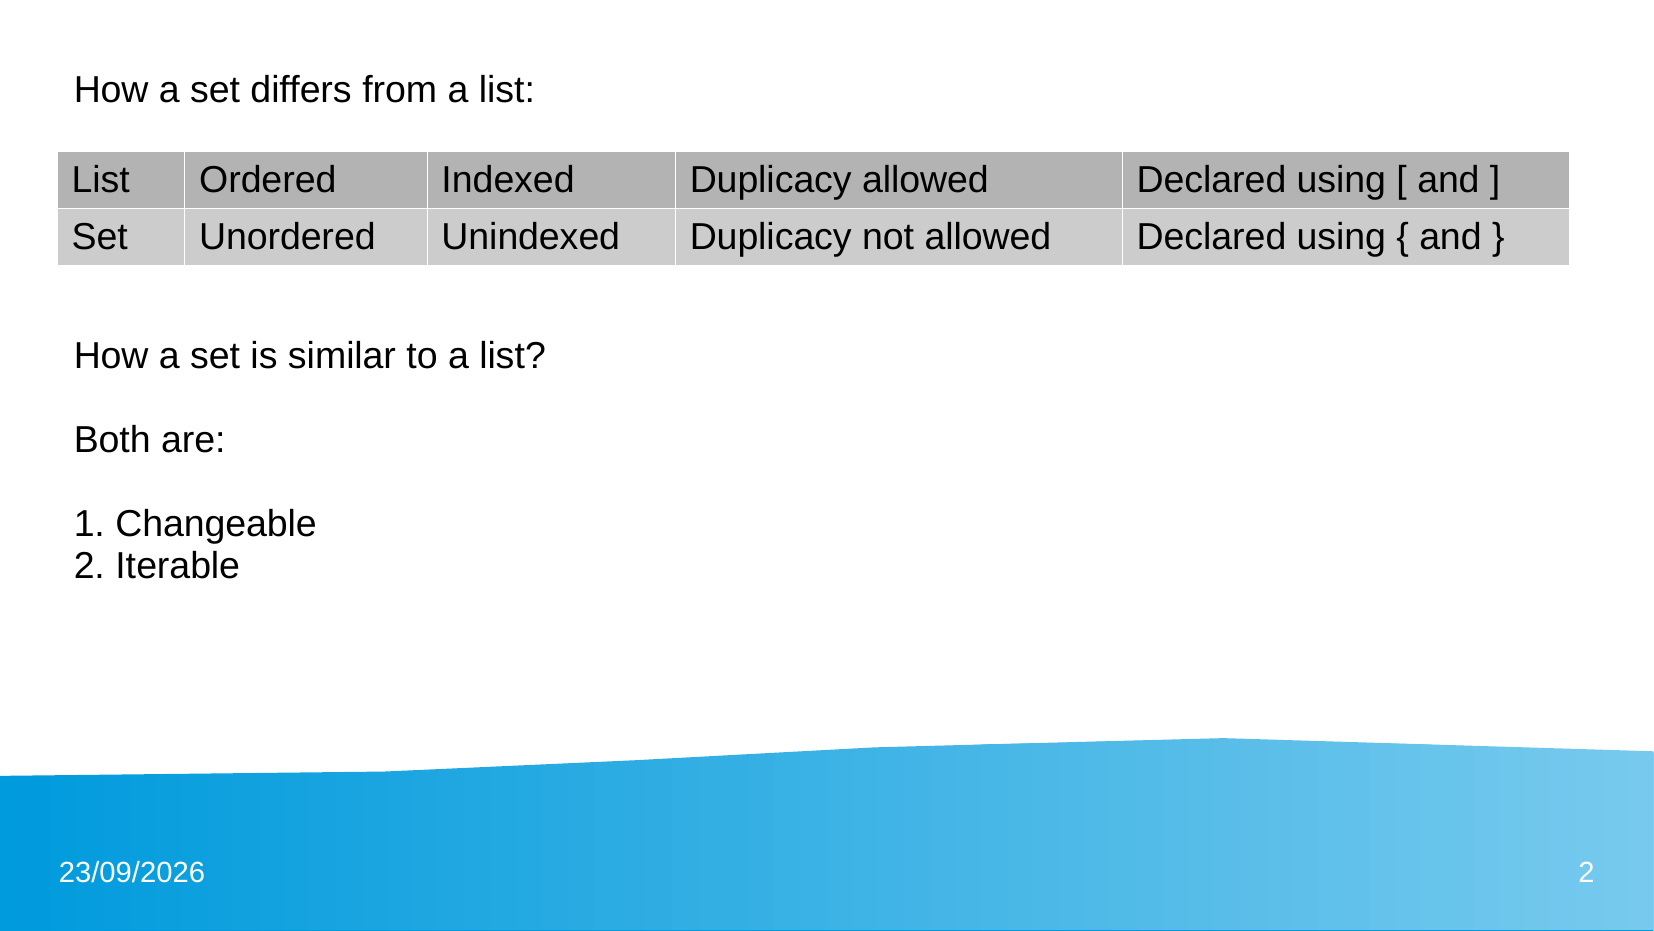

How a set differs from a list:
| List | Ordered | Indexed | Duplicacy allowed | Declared using [ and ] |
| --- | --- | --- | --- | --- |
| Set | Unordered | Unindexed | Duplicacy not allowed | Declared using { and } |
How a set is similar to a list?
Both are:
1. Changeable
2. Iterable